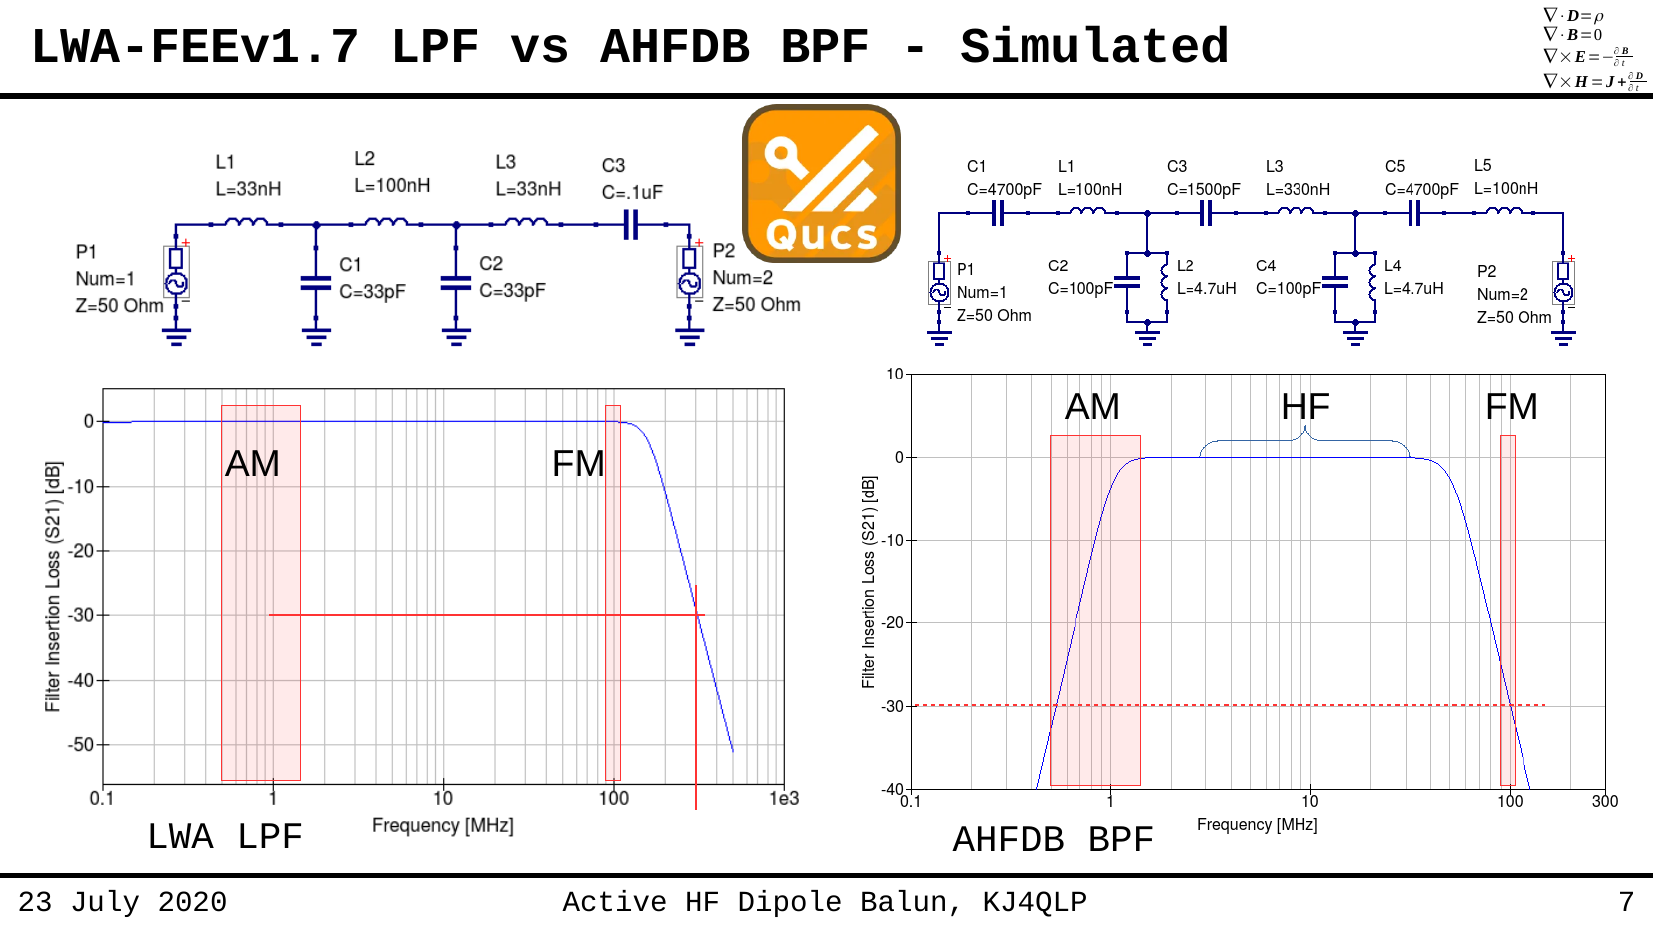

# LWA-FEEv1.7 LPF vs AHFDB BPF - Simulated
HF
AM
FM
AM
FM
LWA LPF
AHFDB BPF
23 July 2020
Active HF Dipole Balun, KJ4QLP
7